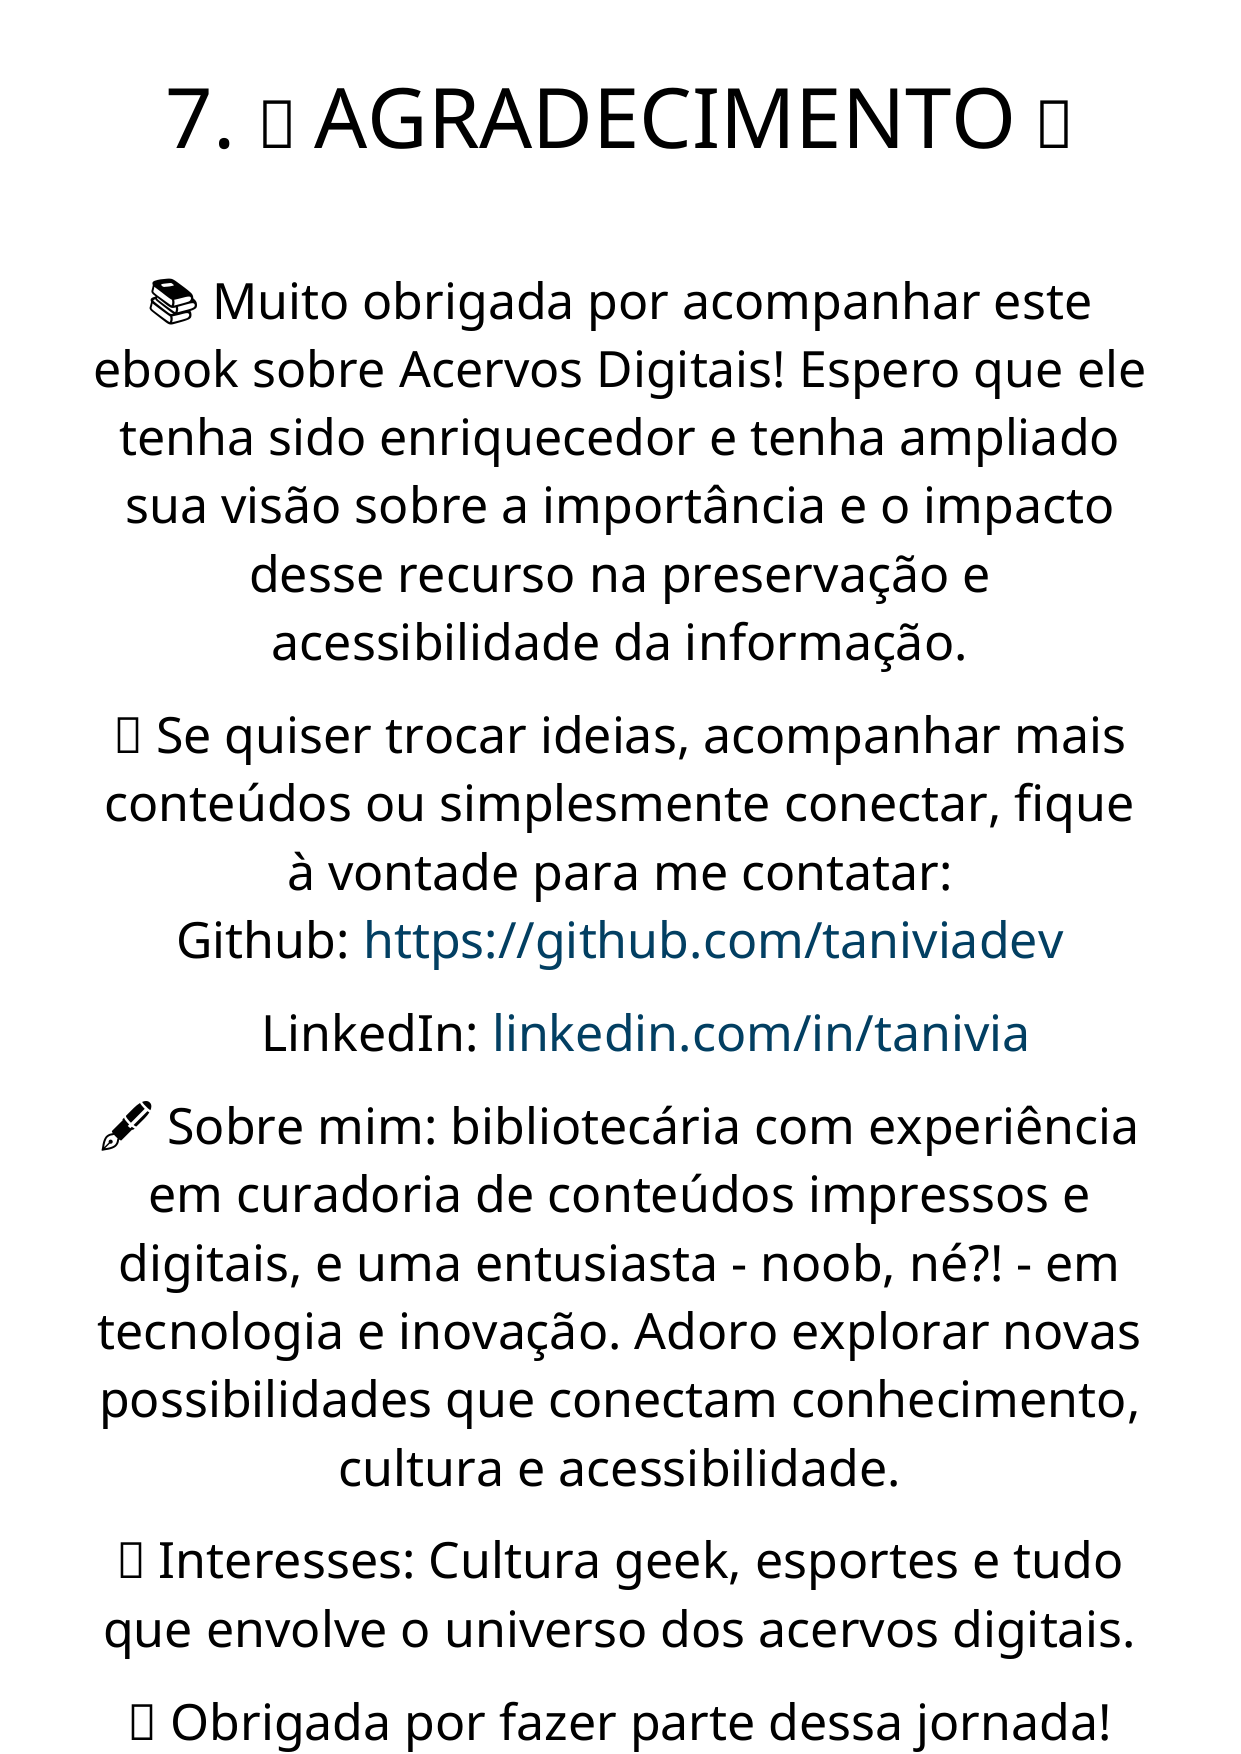

7. 🌟 AGRADECIMENTO 🌟
📚 Muito obrigada por acompanhar este ebook sobre Acervos Digitais! Espero que ele tenha sido enriquecedor e tenha ampliado sua visão sobre a importância e o impacto desse recurso na preservação e acessibilidade da informação.
💡 Se quiser trocar ideias, acompanhar mais conteúdos ou simplesmente conectar, fique à vontade para me contatar:
Github: https://github.com/taniviadev
 LinkedIn: linkedin.com/in/tanivia
🖋️ Sobre mim: bibliotecária com experiência em curadoria de conteúdos impressos e digitais, e uma entusiasta - noob, né?! - em tecnologia e inovação. Adoro explorar novas possibilidades que conectam conhecimento, cultura e acessibilidade.
✨ Interesses: Cultura geek, esportes e tudo que envolve o universo dos acervos digitais.
🎉 Obrigada por fazer parte dessa jornada!
Até a próxima!